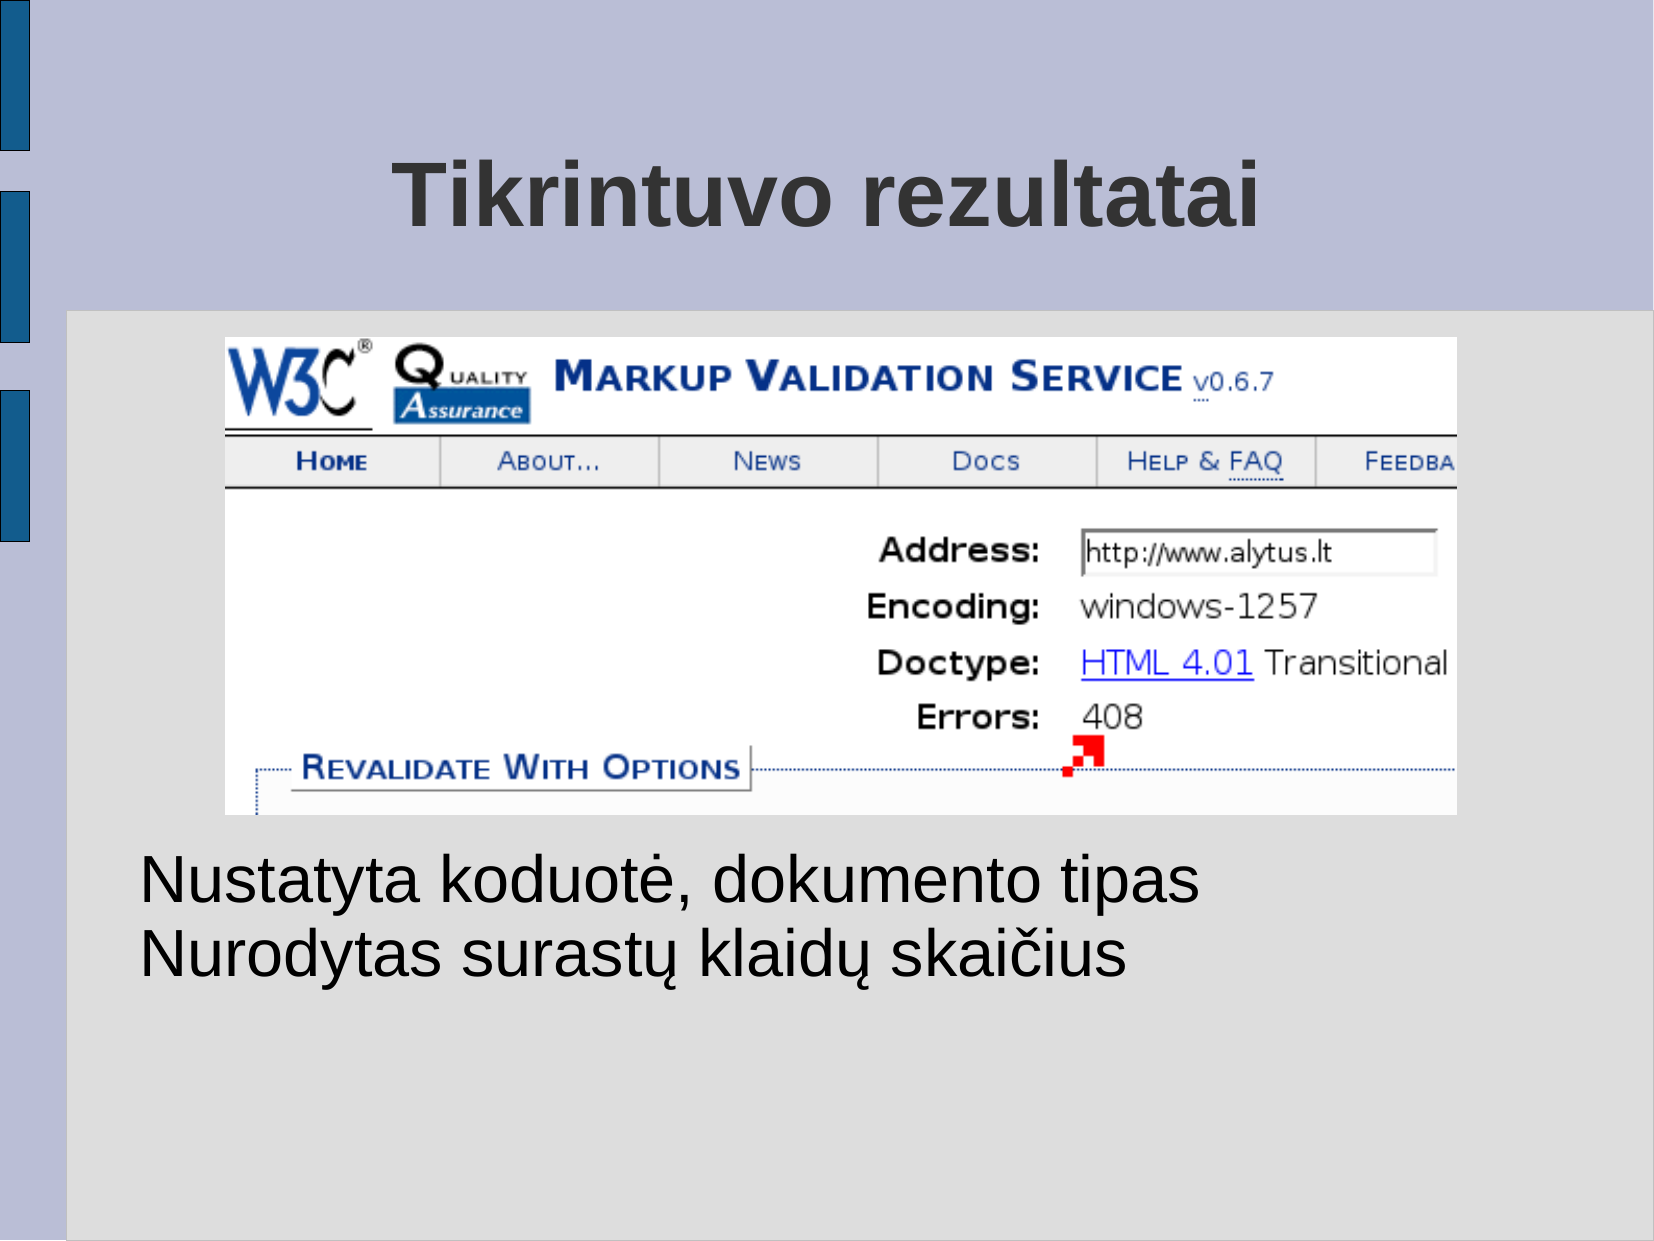

# Tikrintuvo rezultatai
Nustatyta koduotė, dokumento tipas
Nurodytas surastų klaidų skaičius